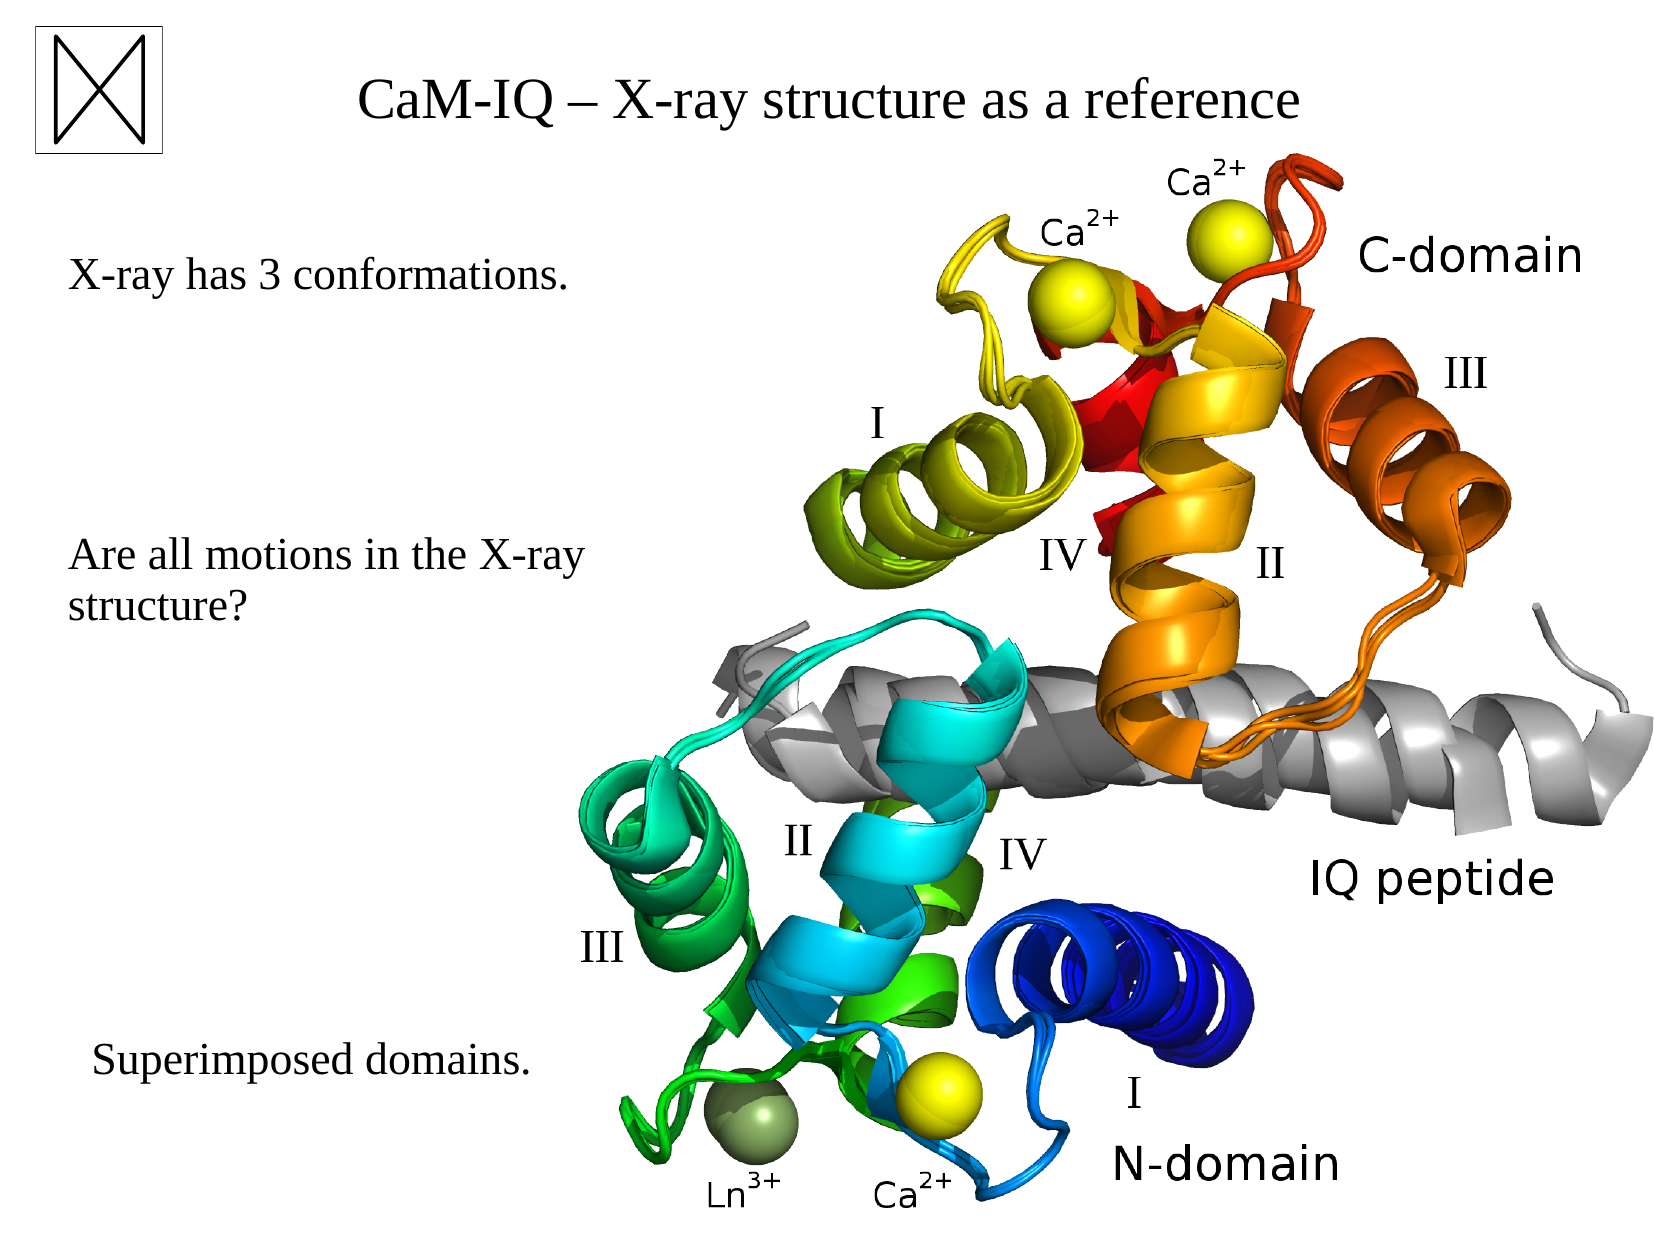

CaM-IQ – X-ray structure as a reference
X-ray has 3 conformations.
Are all motions in the X-ray structure?
Superimposed domains.